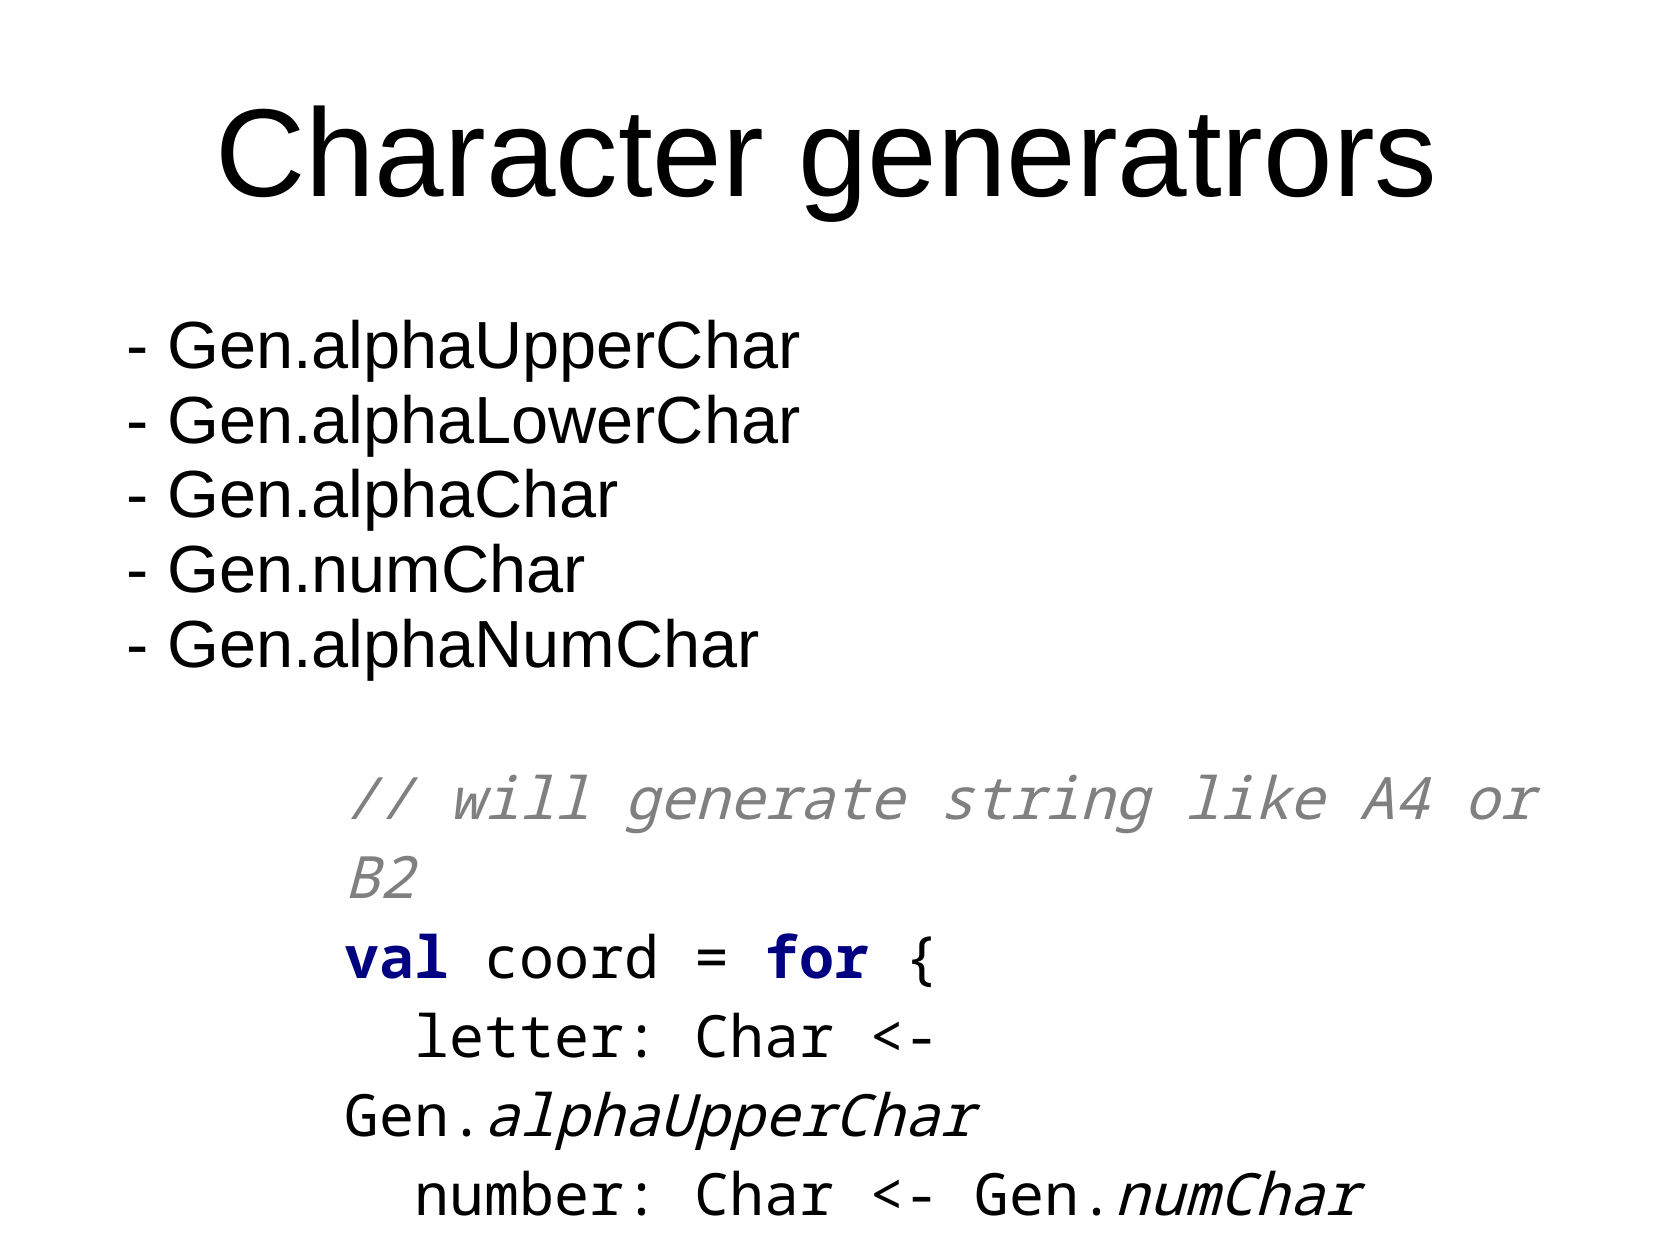

# Character generatrors
 - Gen.alphaUpperChar
 - Gen.alphaLowerChar
 - Gen.alphaChar
 - Gen.numChar
 - Gen.alphaNumChar
// will generate string like A4 or B2
val coord = for {
 letter: Char <- Gen.alphaUpperChar
 number: Char <- Gen.numChar
} yield s"$letter$number"